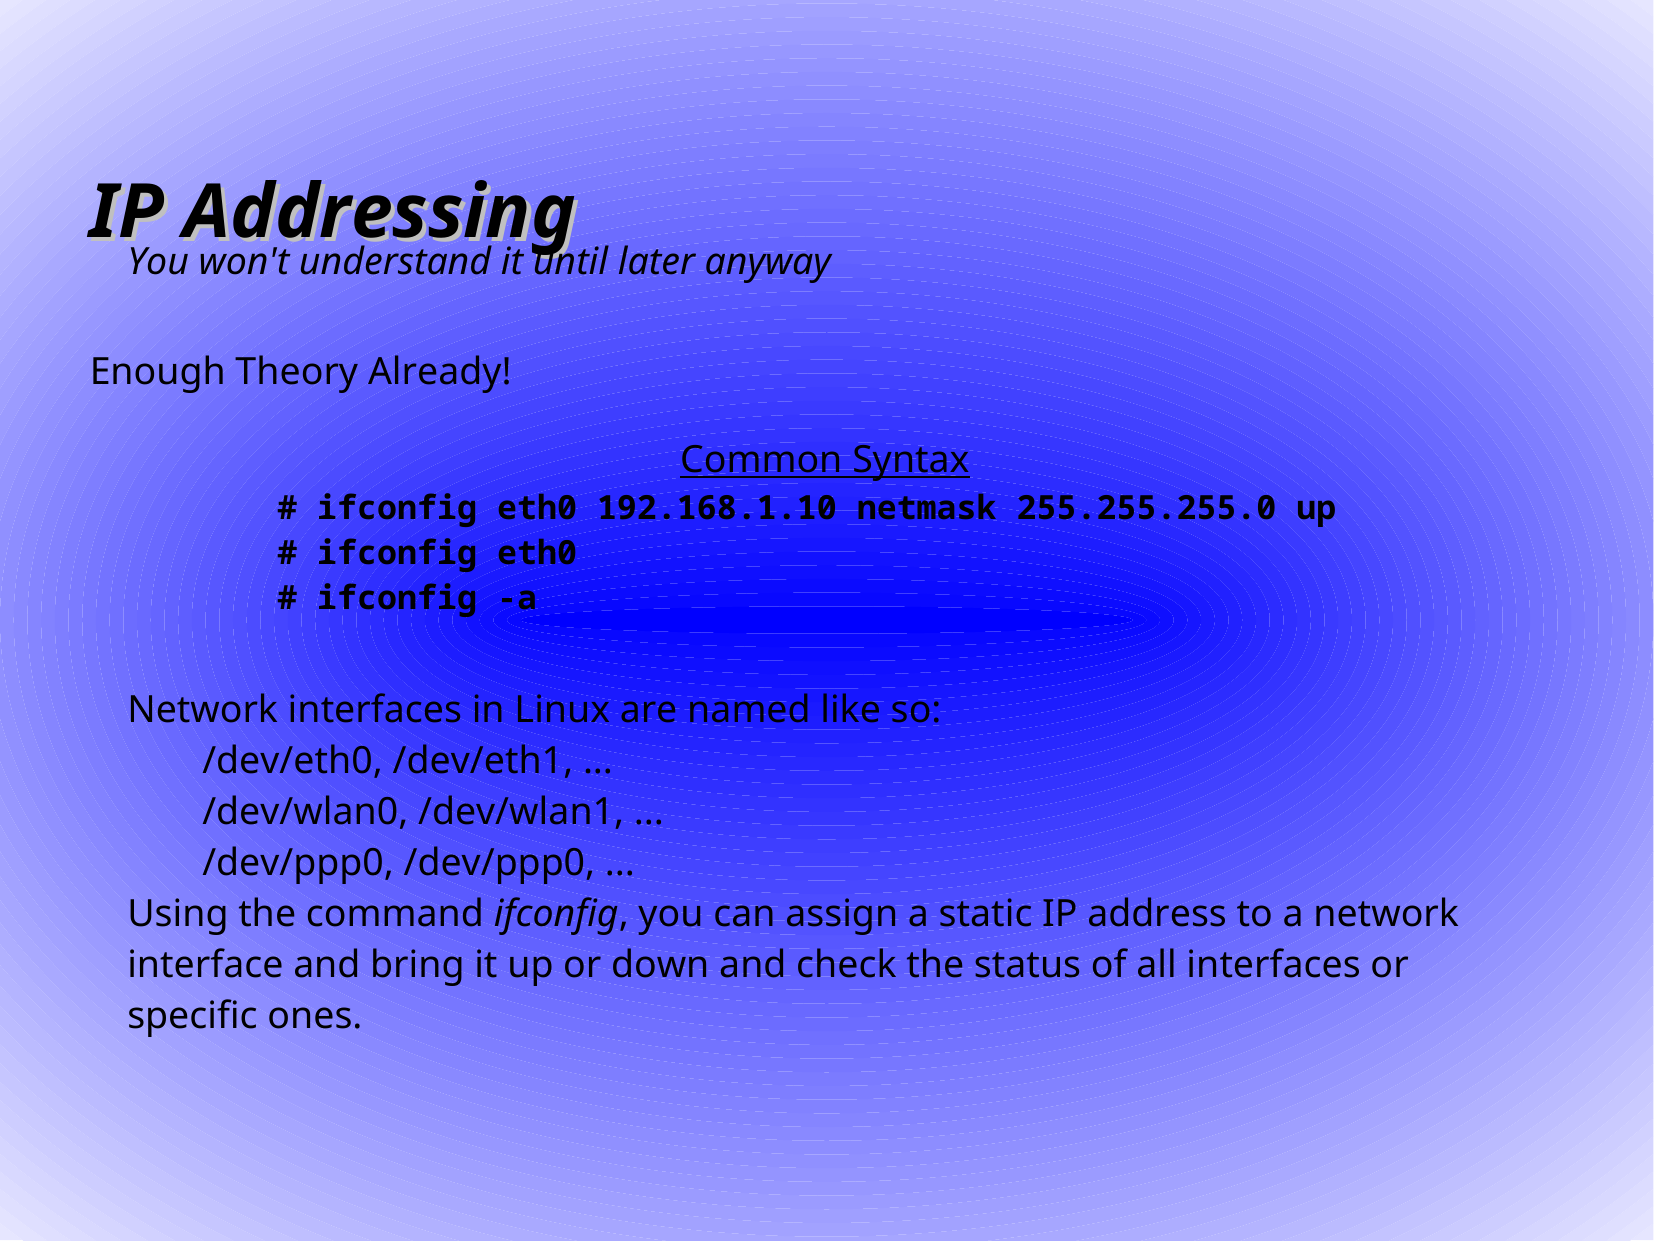

IP Addressing
You won't understand it until later anyway
Enough Theory Already!
Common Syntax
# ifconfig eth0 192.168.1.10 netmask 255.255.255.0 up
# ifconfig eth0
# ifconfig -a
Network interfaces in Linux are named like so:
	/dev/eth0, /dev/eth1, ...
	/dev/wlan0, /dev/wlan1, ...
	/dev/ppp0, /dev/ppp0, ...
Using the command ifconfig, you can assign a static IP address to a network interface and bring it up or down and check the status of all interfaces or specific ones.